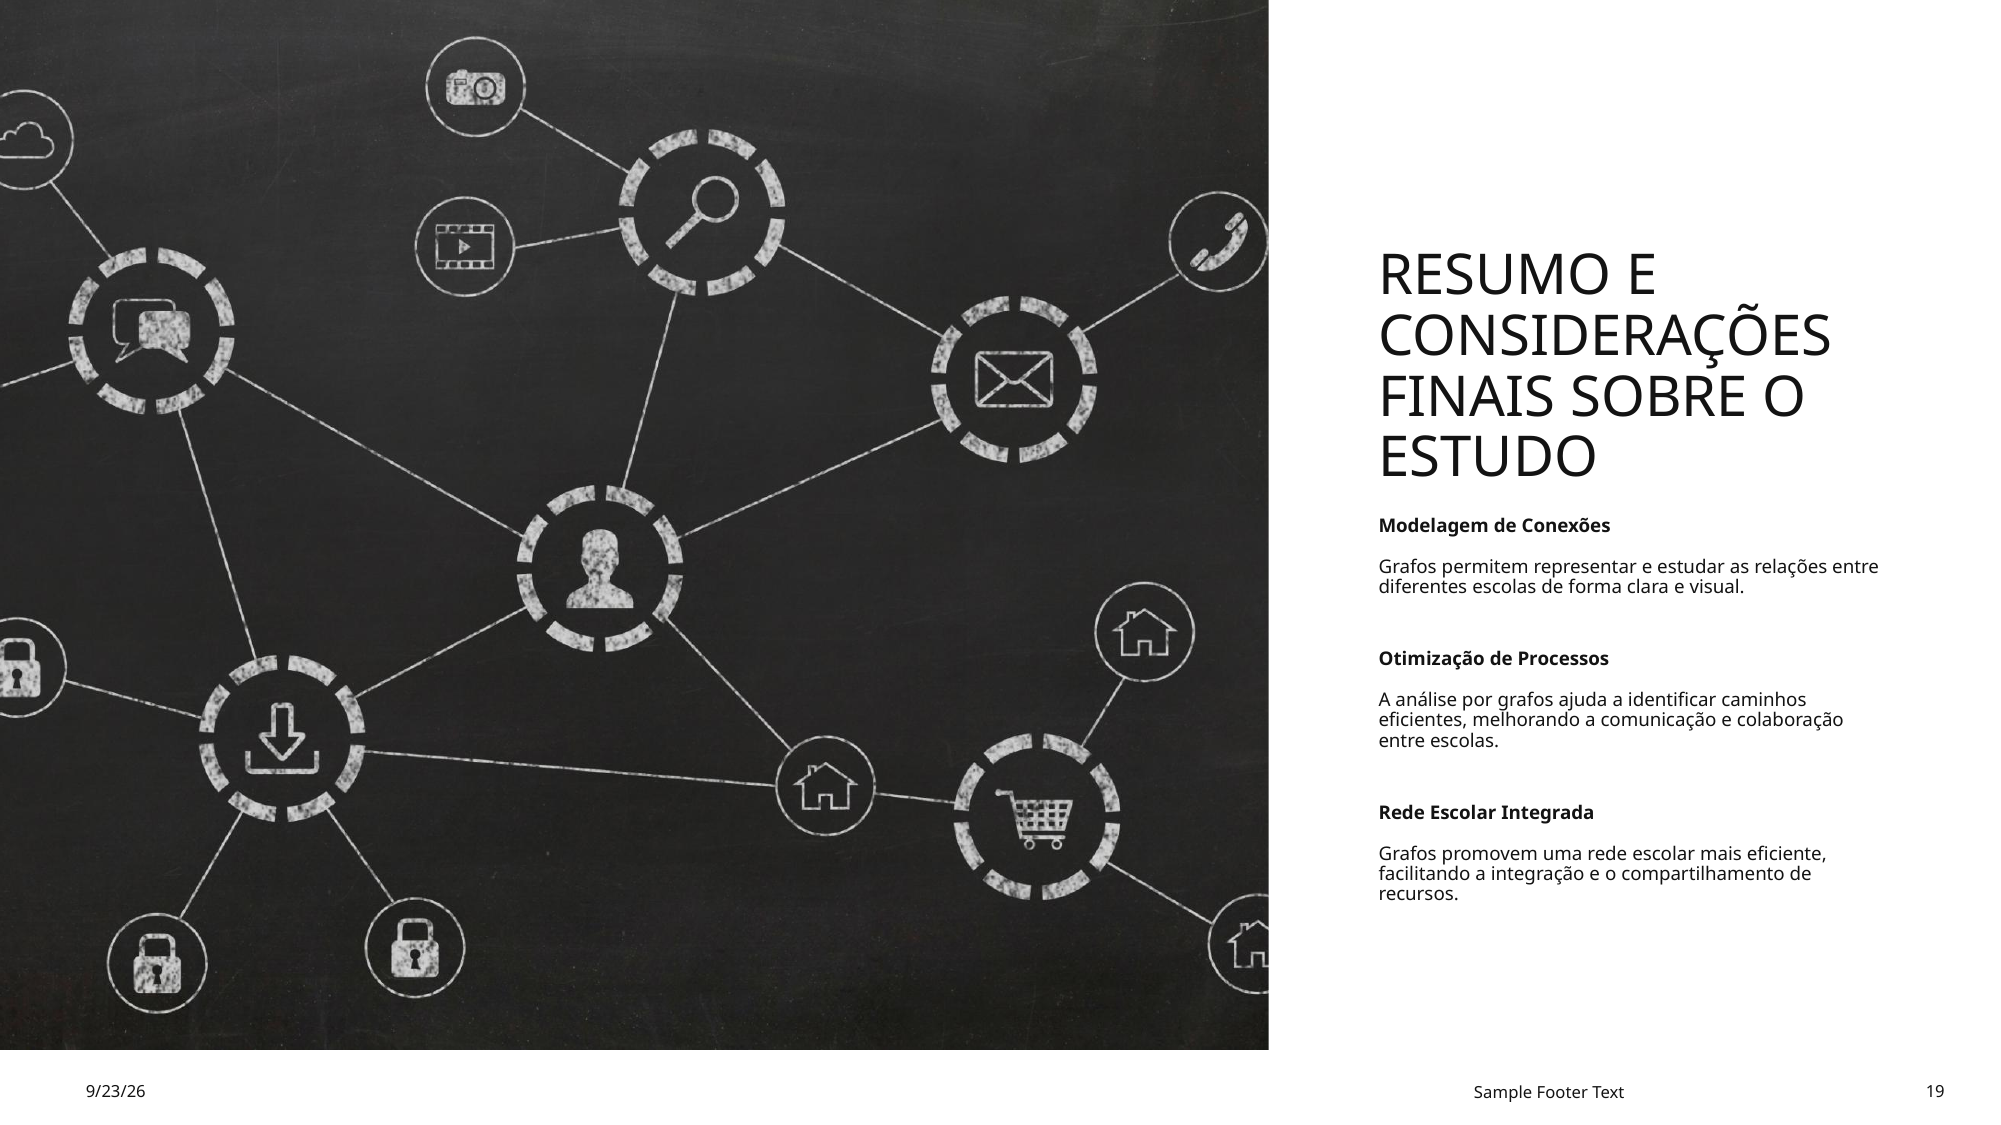

# Resumo e considerações finais sobre o estudo
Modelagem de Conexões
Grafos permitem representar e estudar as relações entre diferentes escolas de forma clara e visual.
Otimização de Processos
A análise por grafos ajuda a identificar caminhos eficientes, melhorando a comunicação e colaboração entre escolas.
Rede Escolar Integrada
Grafos promovem uma rede escolar mais eficiente, facilitando a integração e o compartilhamento de recursos.
Sample Footer Text